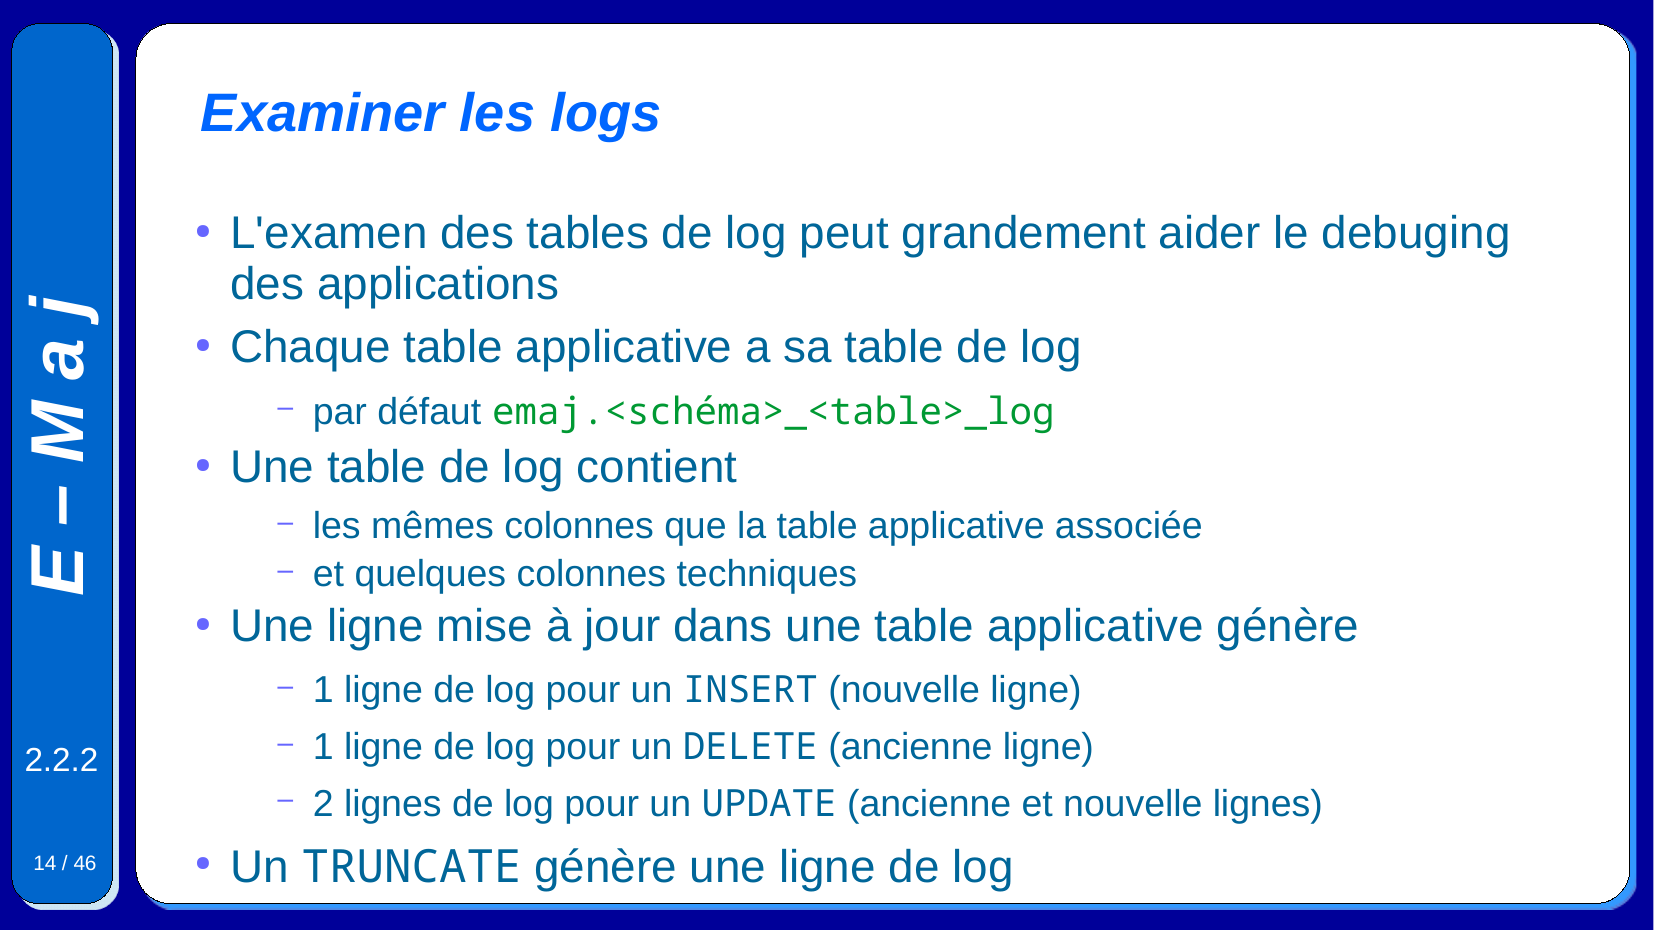

# Examiner les logs
L'examen des tables de log peut grandement aider le debuging des applications
Chaque table applicative a sa table de log
par défaut emaj.<schéma>_<table>_log
Une table de log contient
les mêmes colonnes que la table applicative associée
et quelques colonnes techniques
Une ligne mise à jour dans une table applicative génère
1 ligne de log pour un INSERT (nouvelle ligne)
1 ligne de log pour un DELETE (ancienne ligne)
2 lignes de log pour un UPDATE (ancienne et nouvelle lignes)
Un TRUNCATE génère une ligne de log